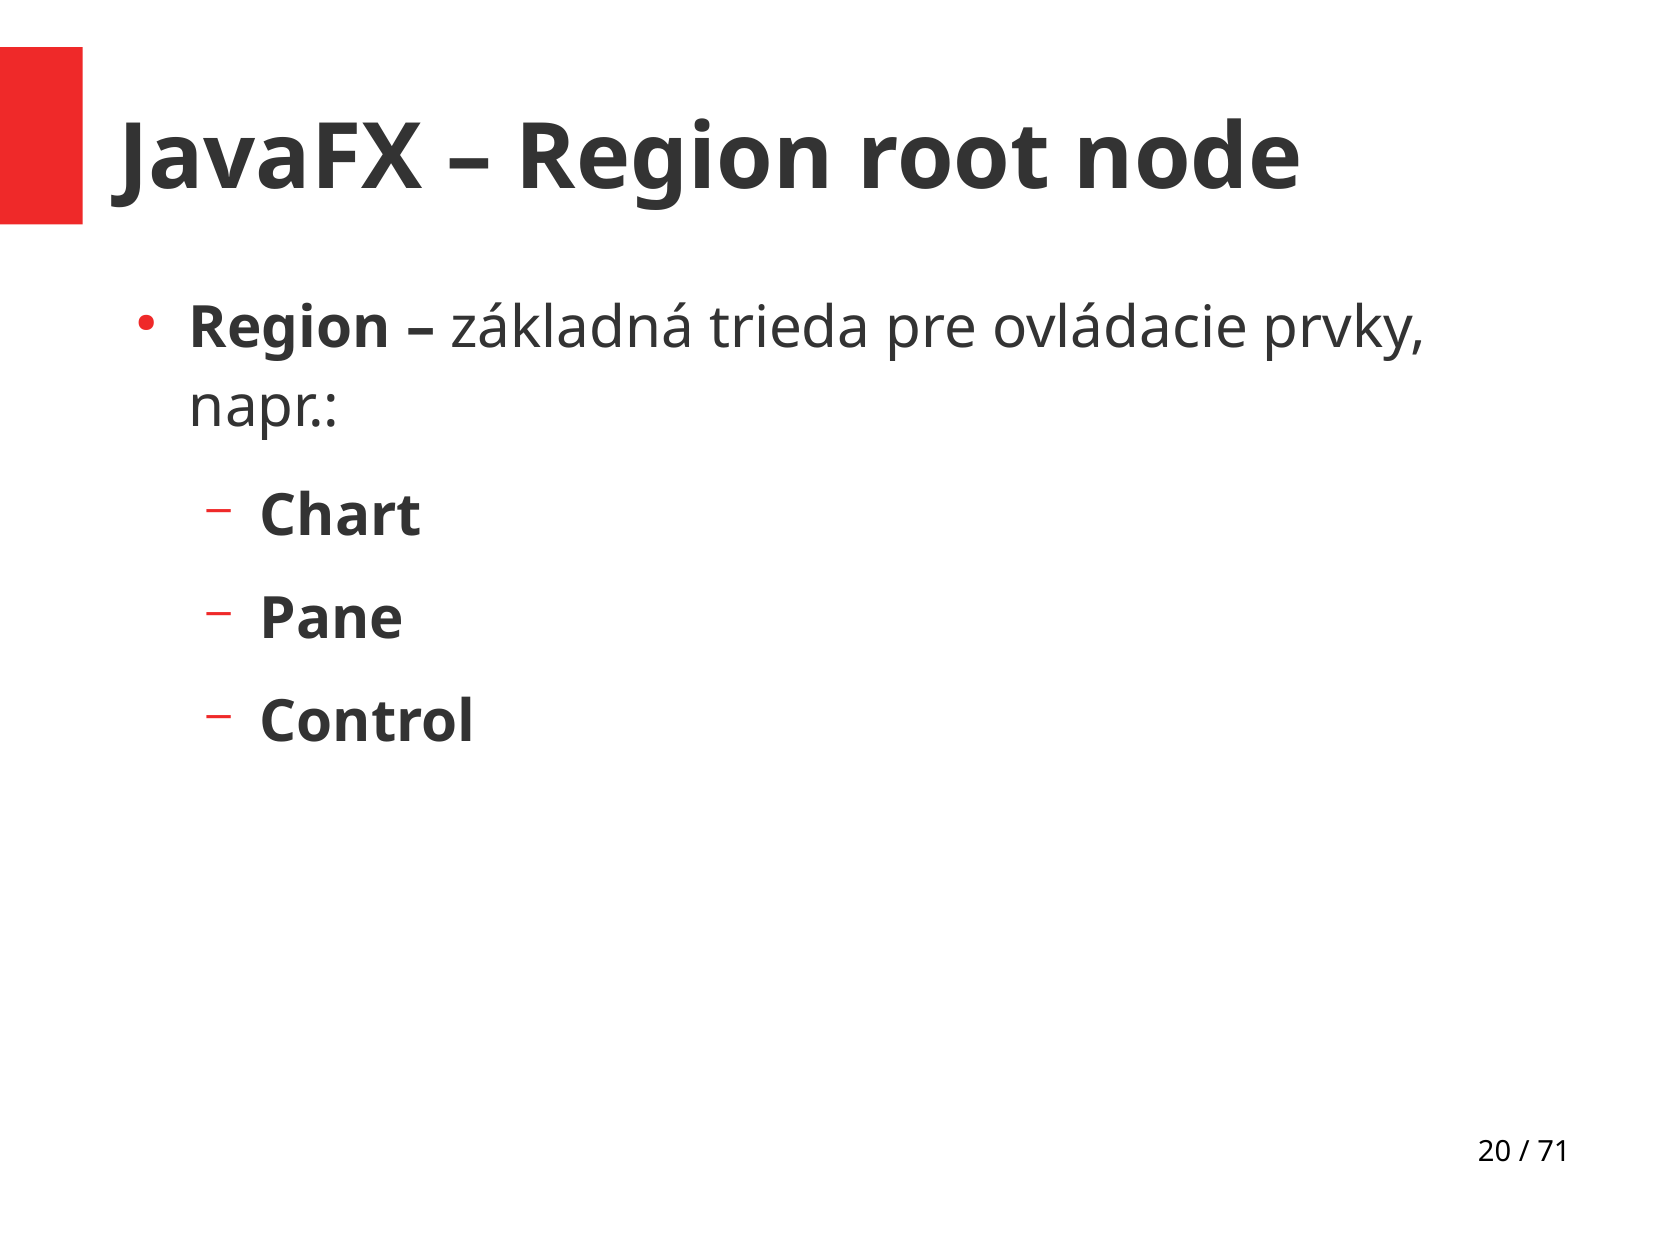

# JavaFX – Region root node
Region – základná trieda pre ovládacie prvky, napr.:
Chart
Pane
Control
20